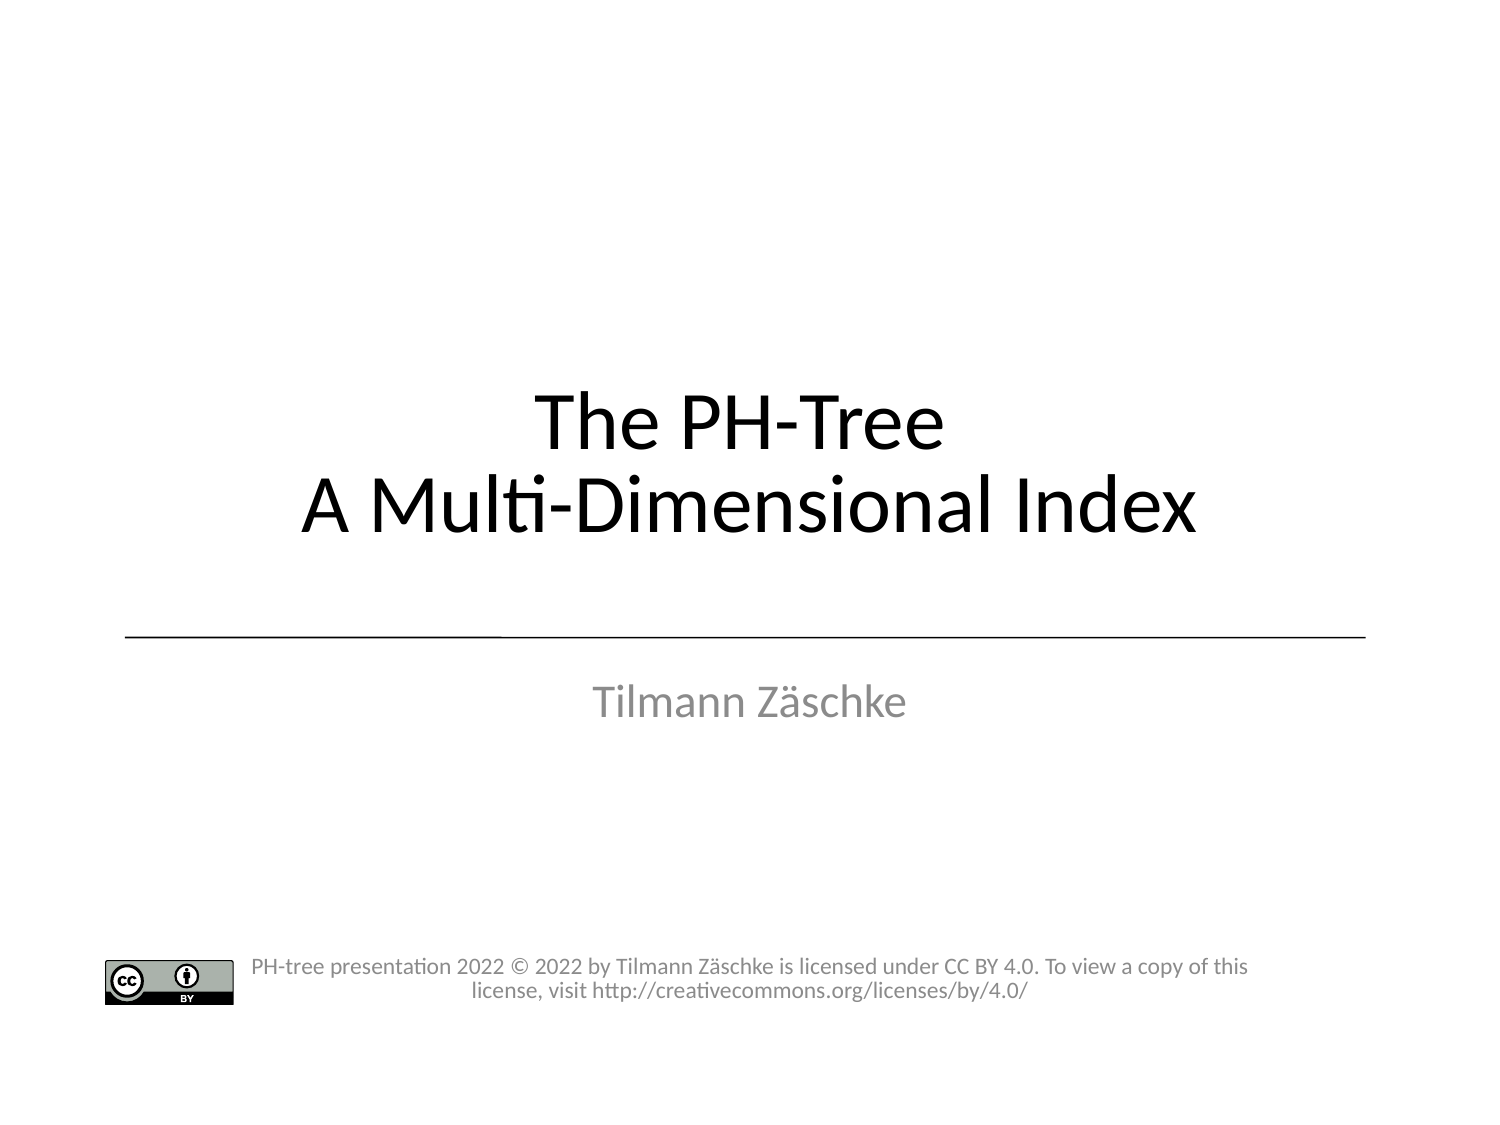

The PH-Tree
A Multi-Dimensional Index
Tilmann Zäschke
PH-tree presentation 2022 © 2022 by Tilmann Zäschke is licensed under CC BY 4.0. To view a copy of this license, visit http://creativecommons.org/licenses/by/4.0/